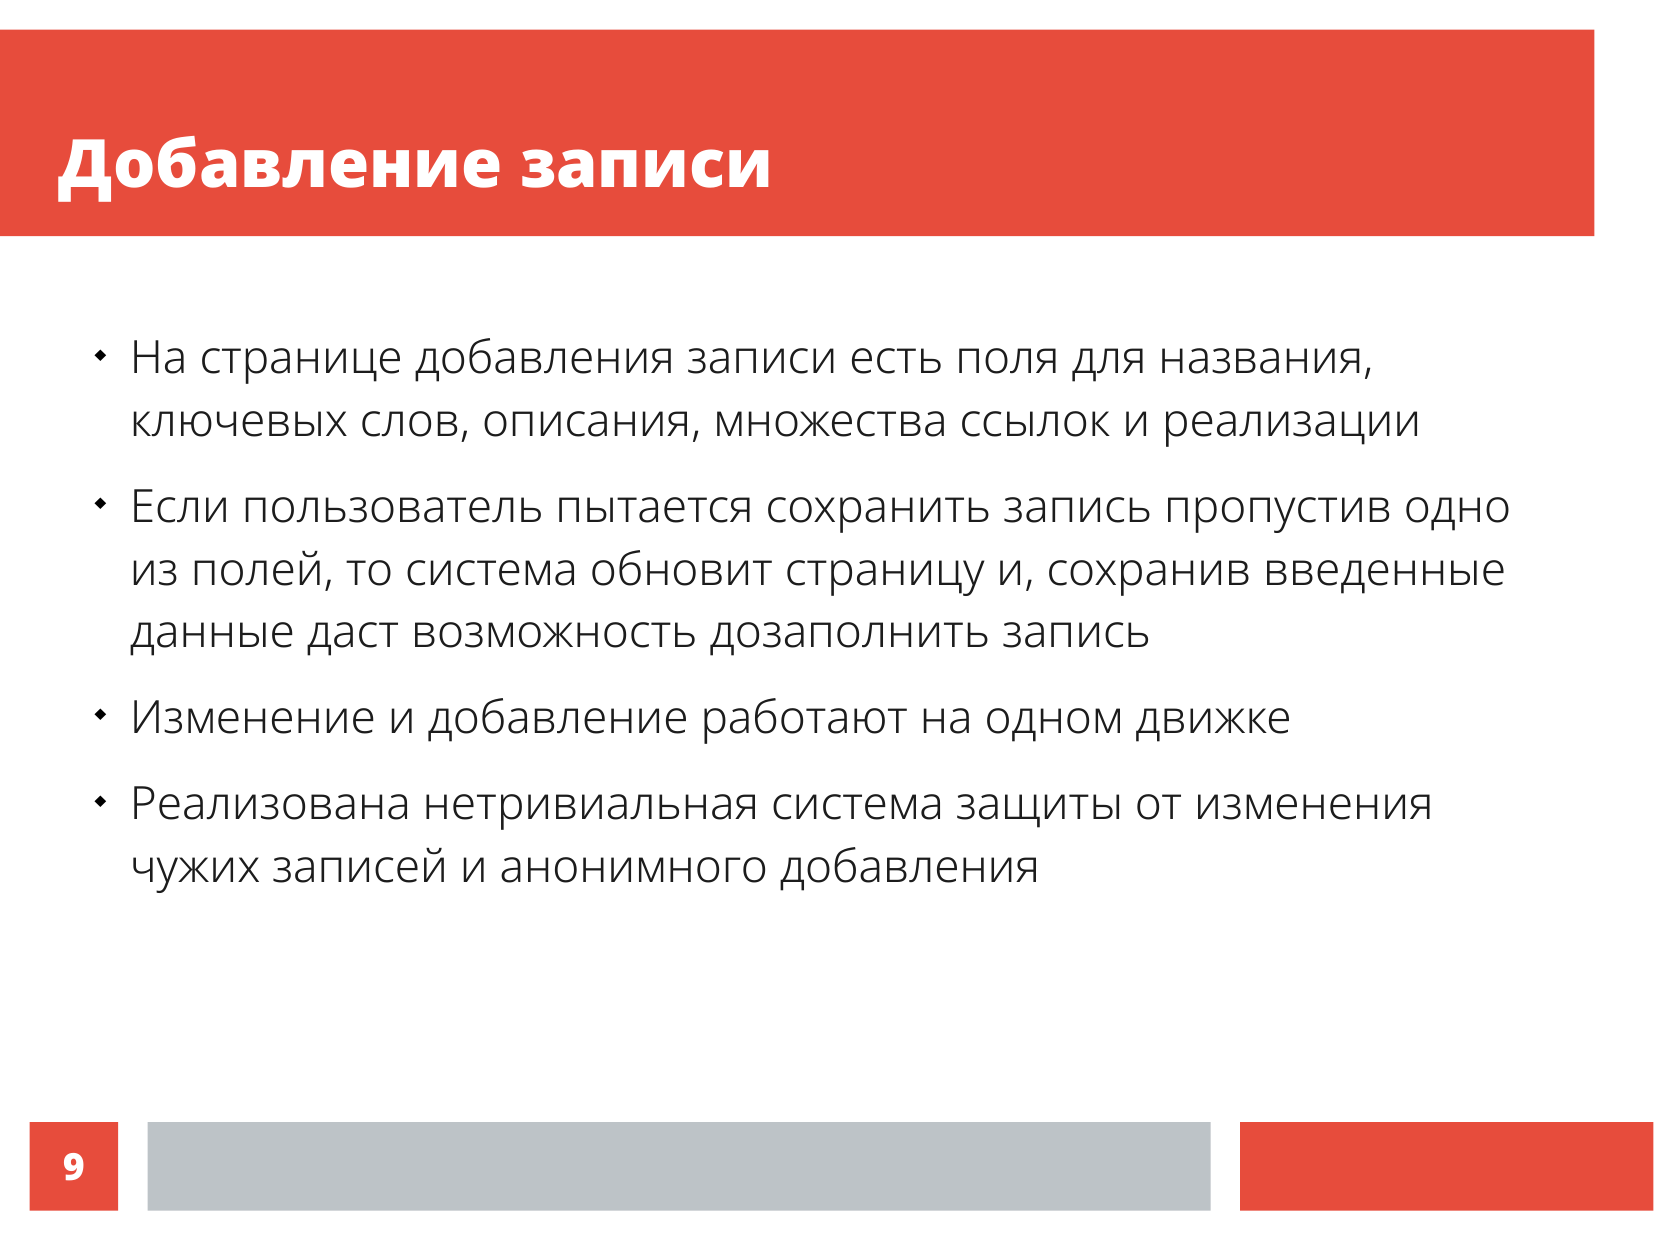

# Добавление записи
На странице добавления записи есть поля для названия, ключевых слов, описания, множества ссылок и реализации
Если пользователь пытается сохранить запись пропустив одно из полей, то система обновит страницу и, сохранив введенные данные даст возможность дозаполнить запись
Изменение и добавление работают на одном движке
Реализована нетривиальная система защиты от изменения чужих записей и анонимного добавления
9